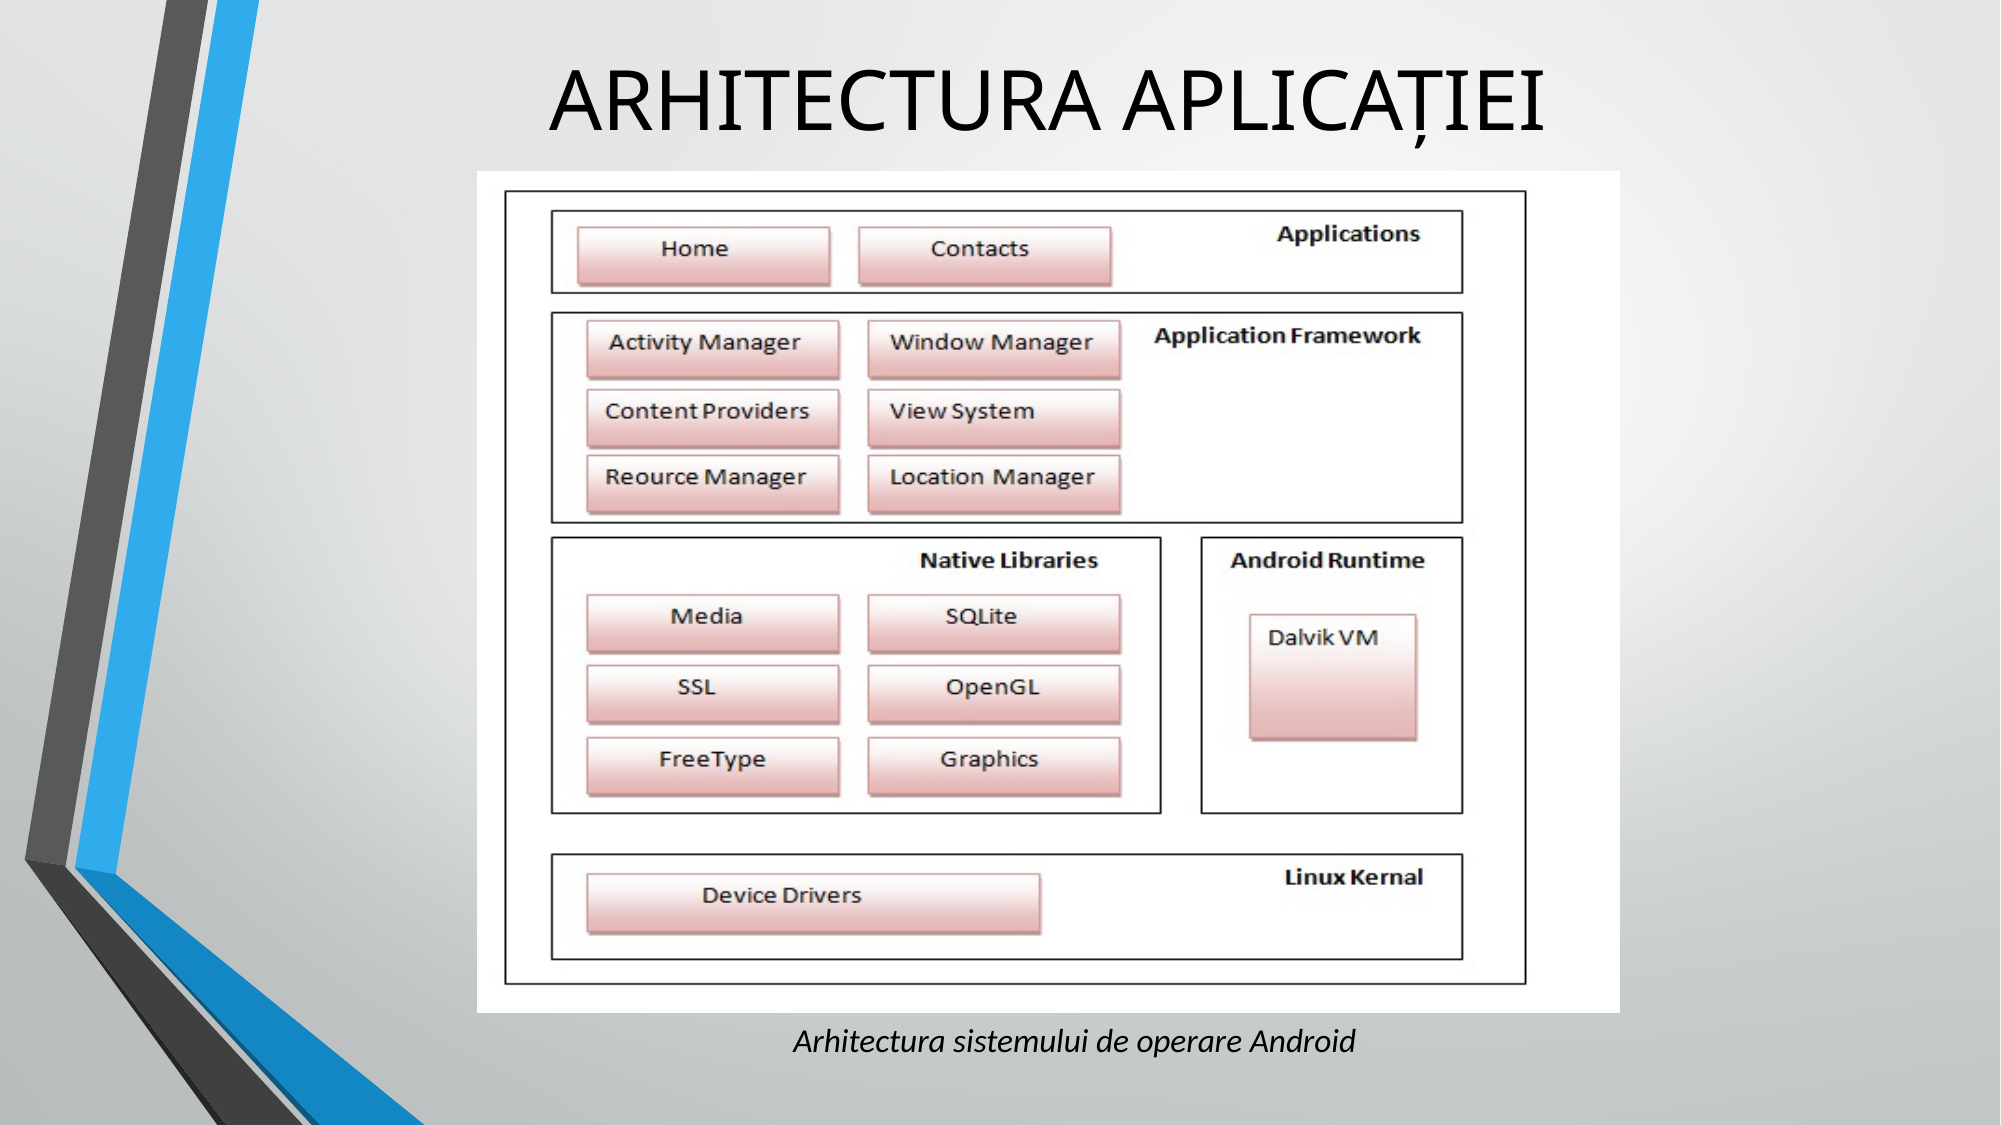

# ARHITECTURA APLICAȚIEI
Arhitectura sistemului de operare Android